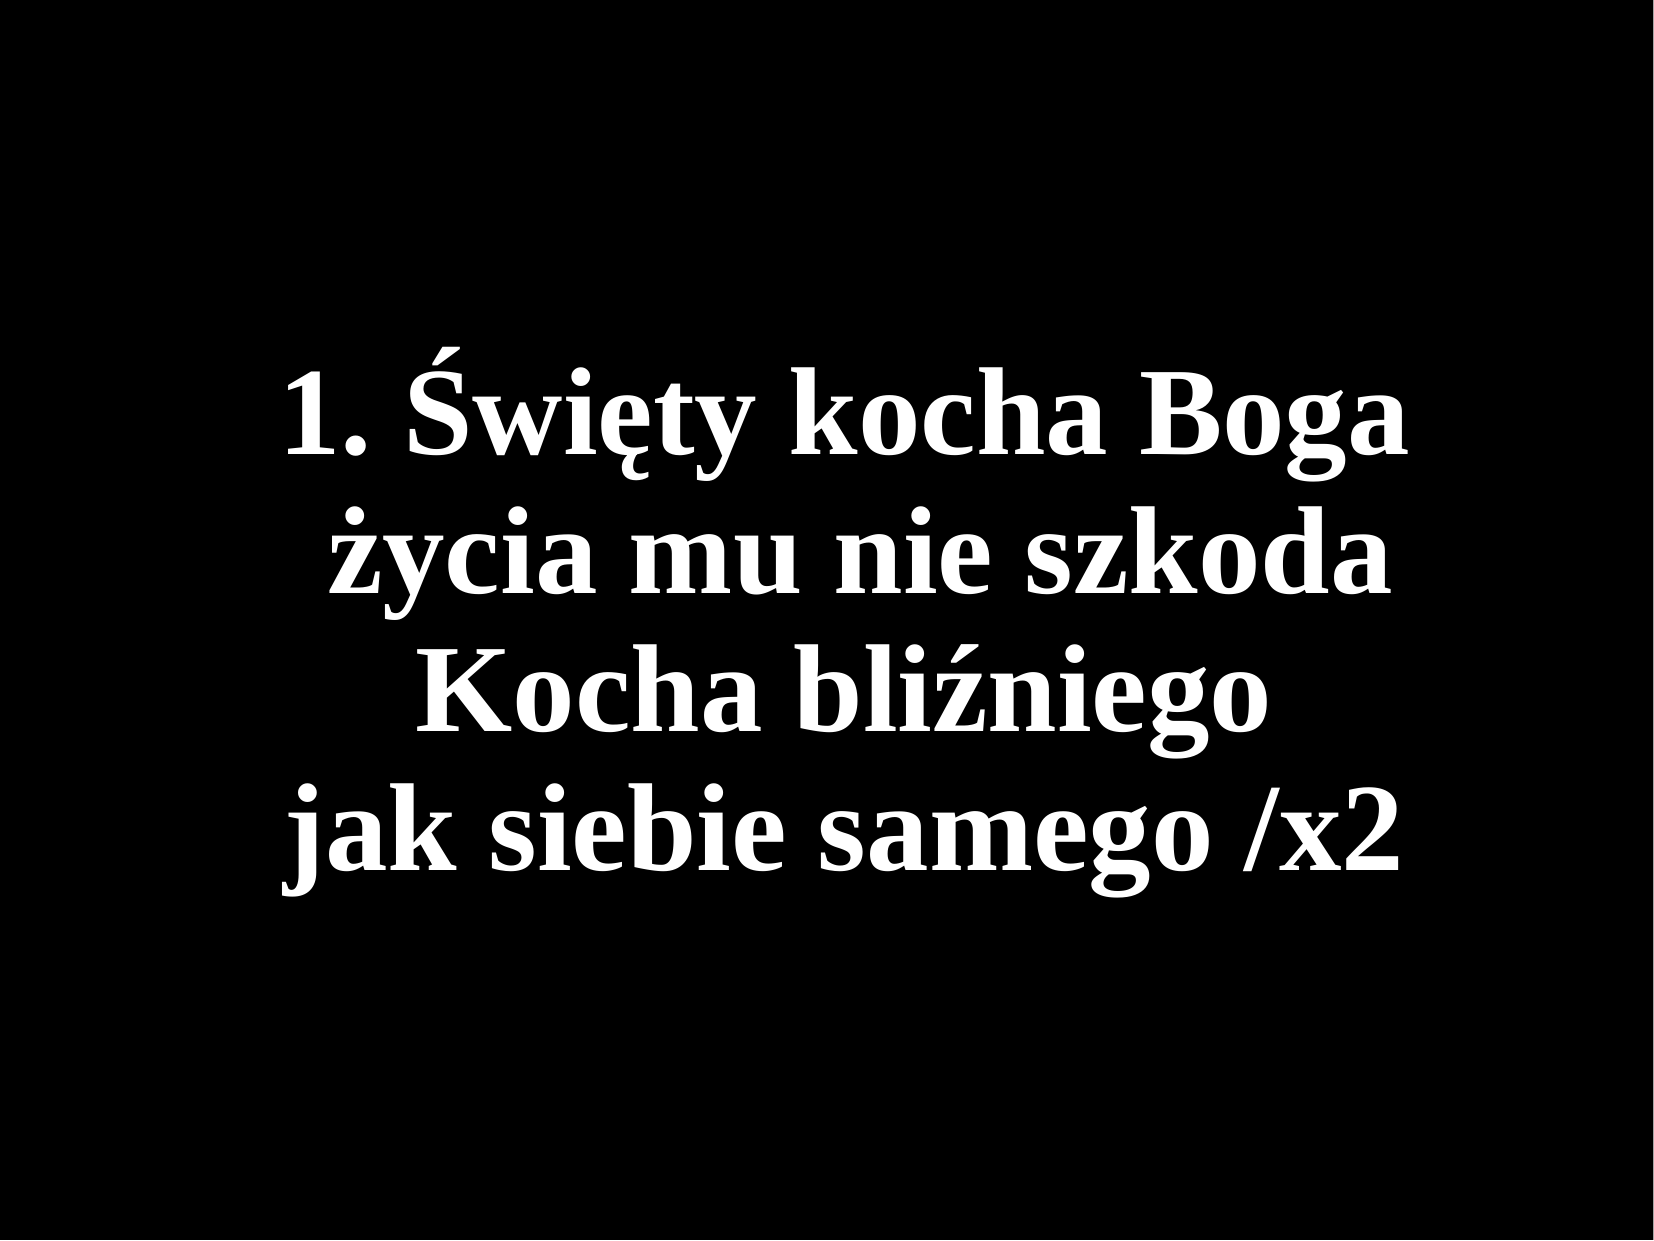

# 1. Święty kocha Boga
 życia mu nie szkoda
Kocha bliźniego
jak siebie samego /x2